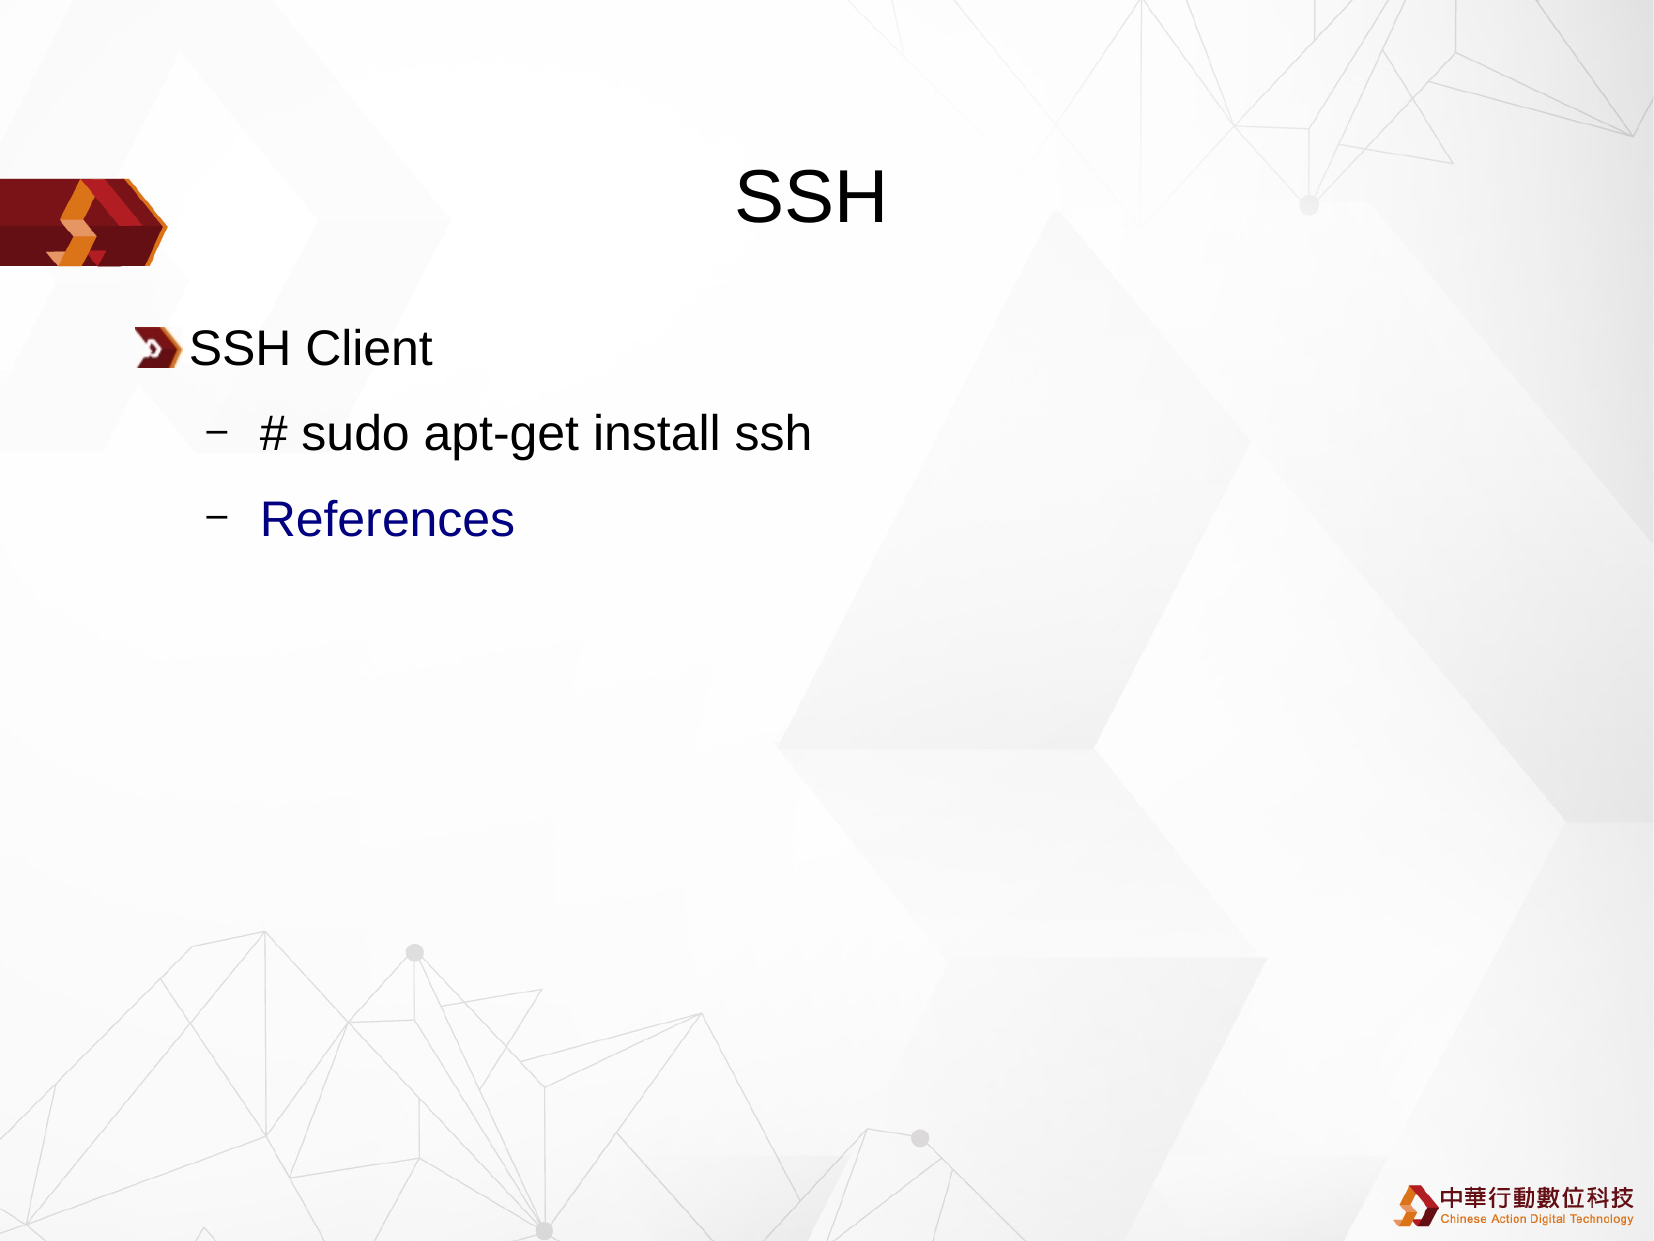

# SSH
SSH Client
# sudo apt-get install ssh
References